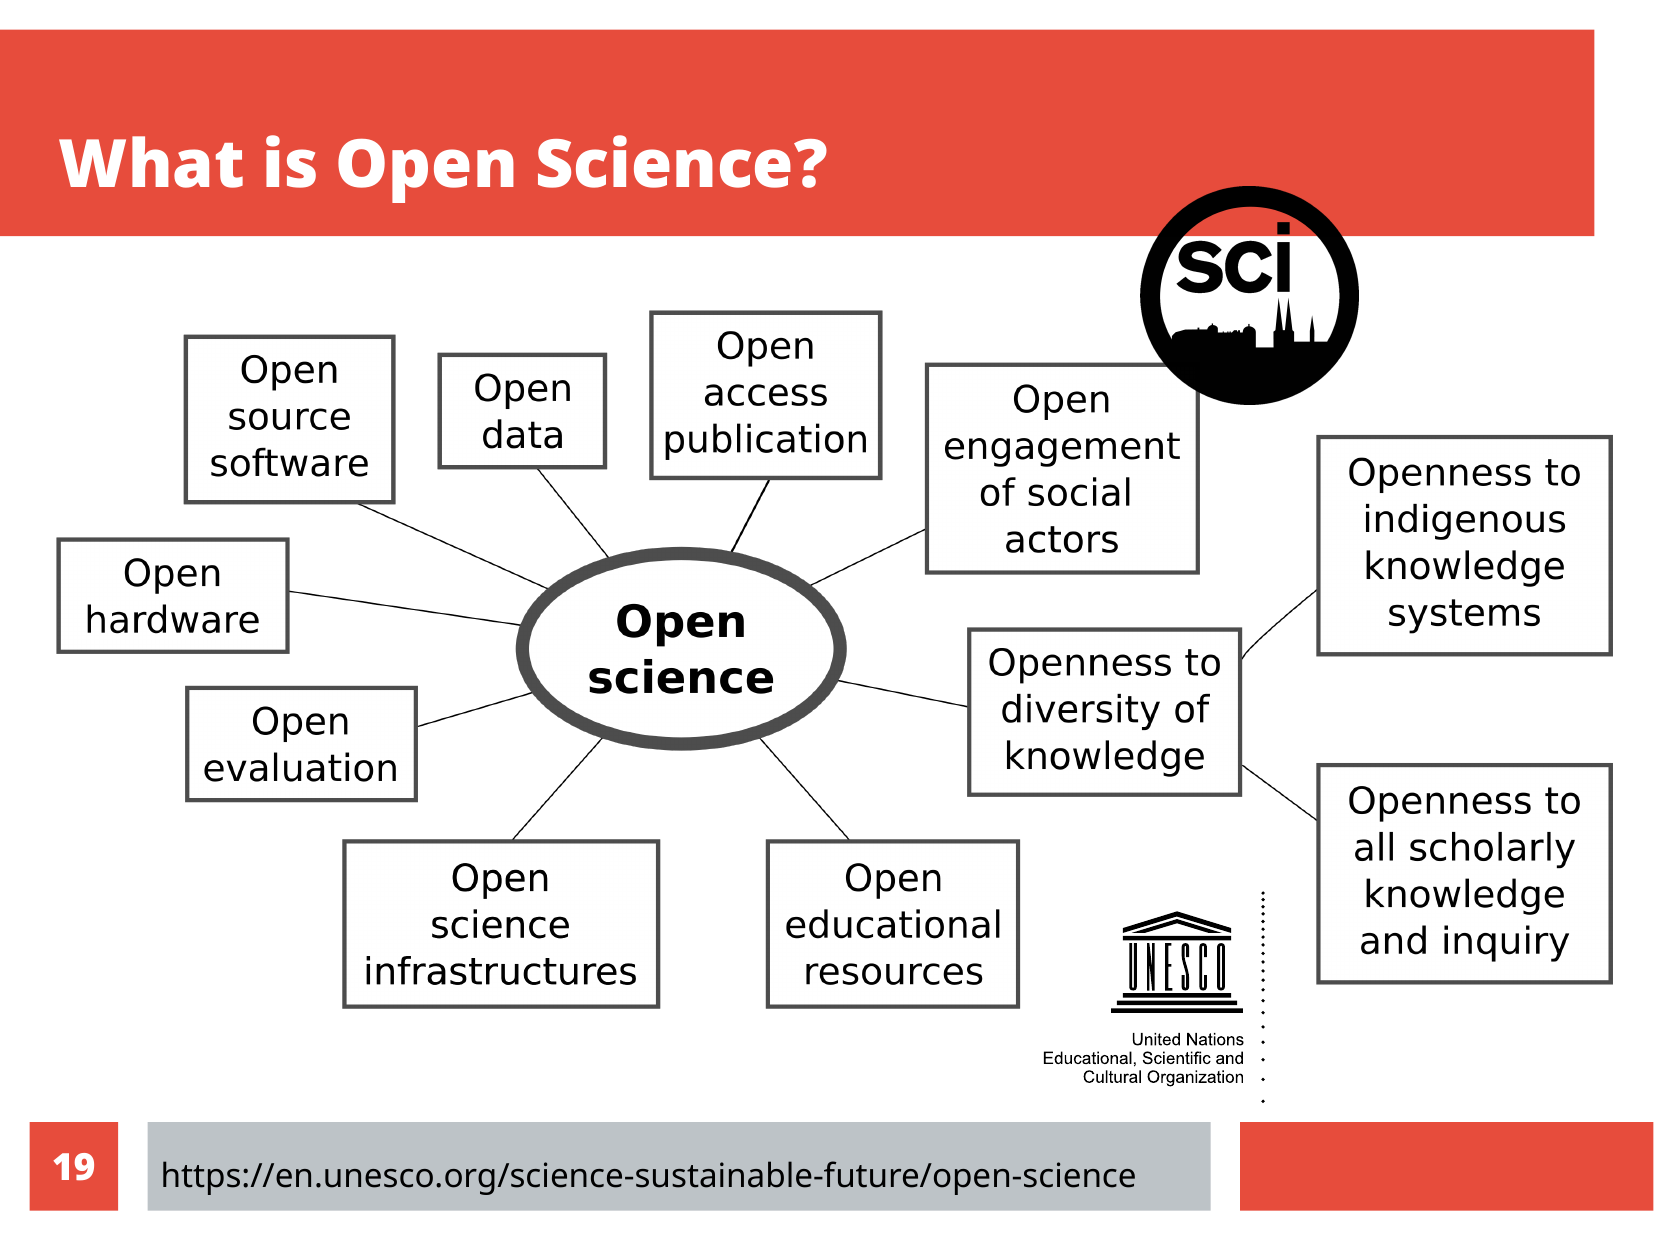

# What is Open Science?
19
https://en.unesco.org/science-sustainable-future/open-science